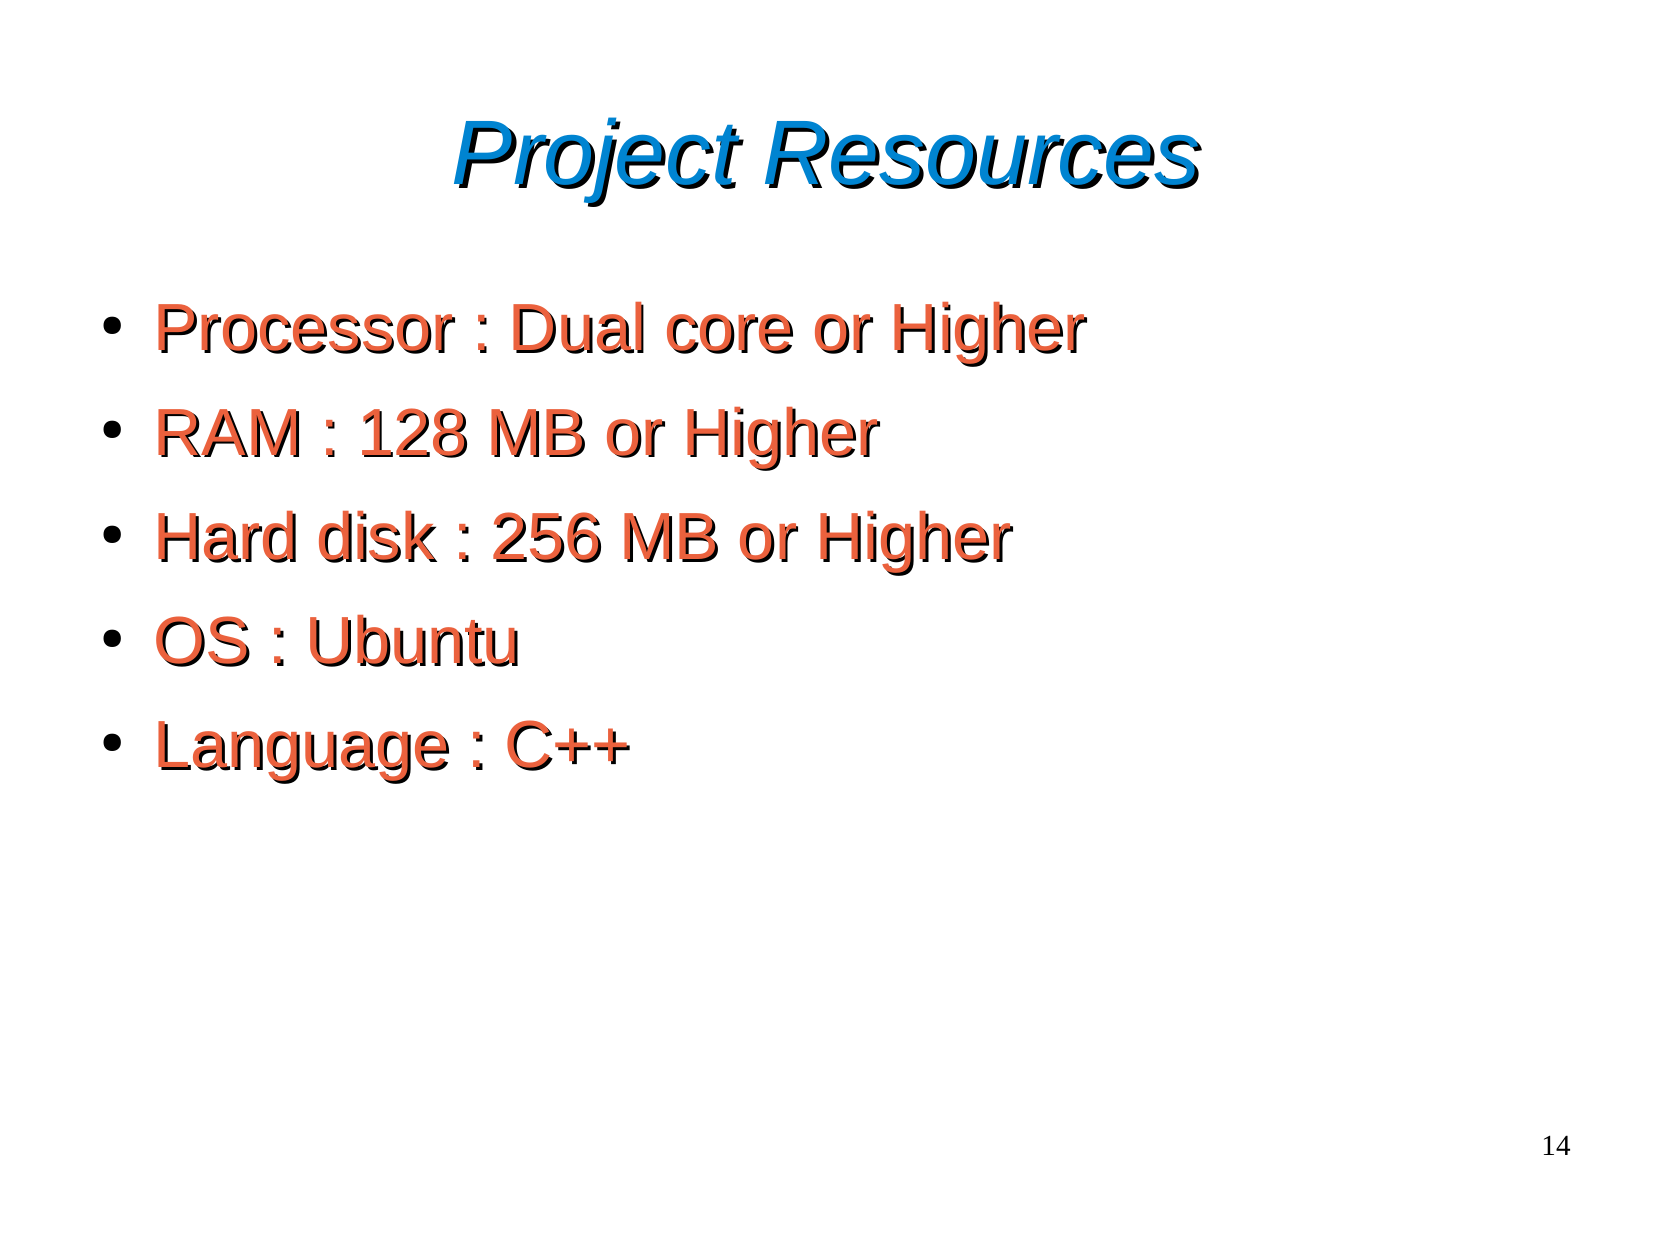

# Project Resources
Processor : Dual core or Higher
RAM : 128 MB or Higher
Hard disk : 256 MB or Higher
OS : Ubuntu
Language : C++
14